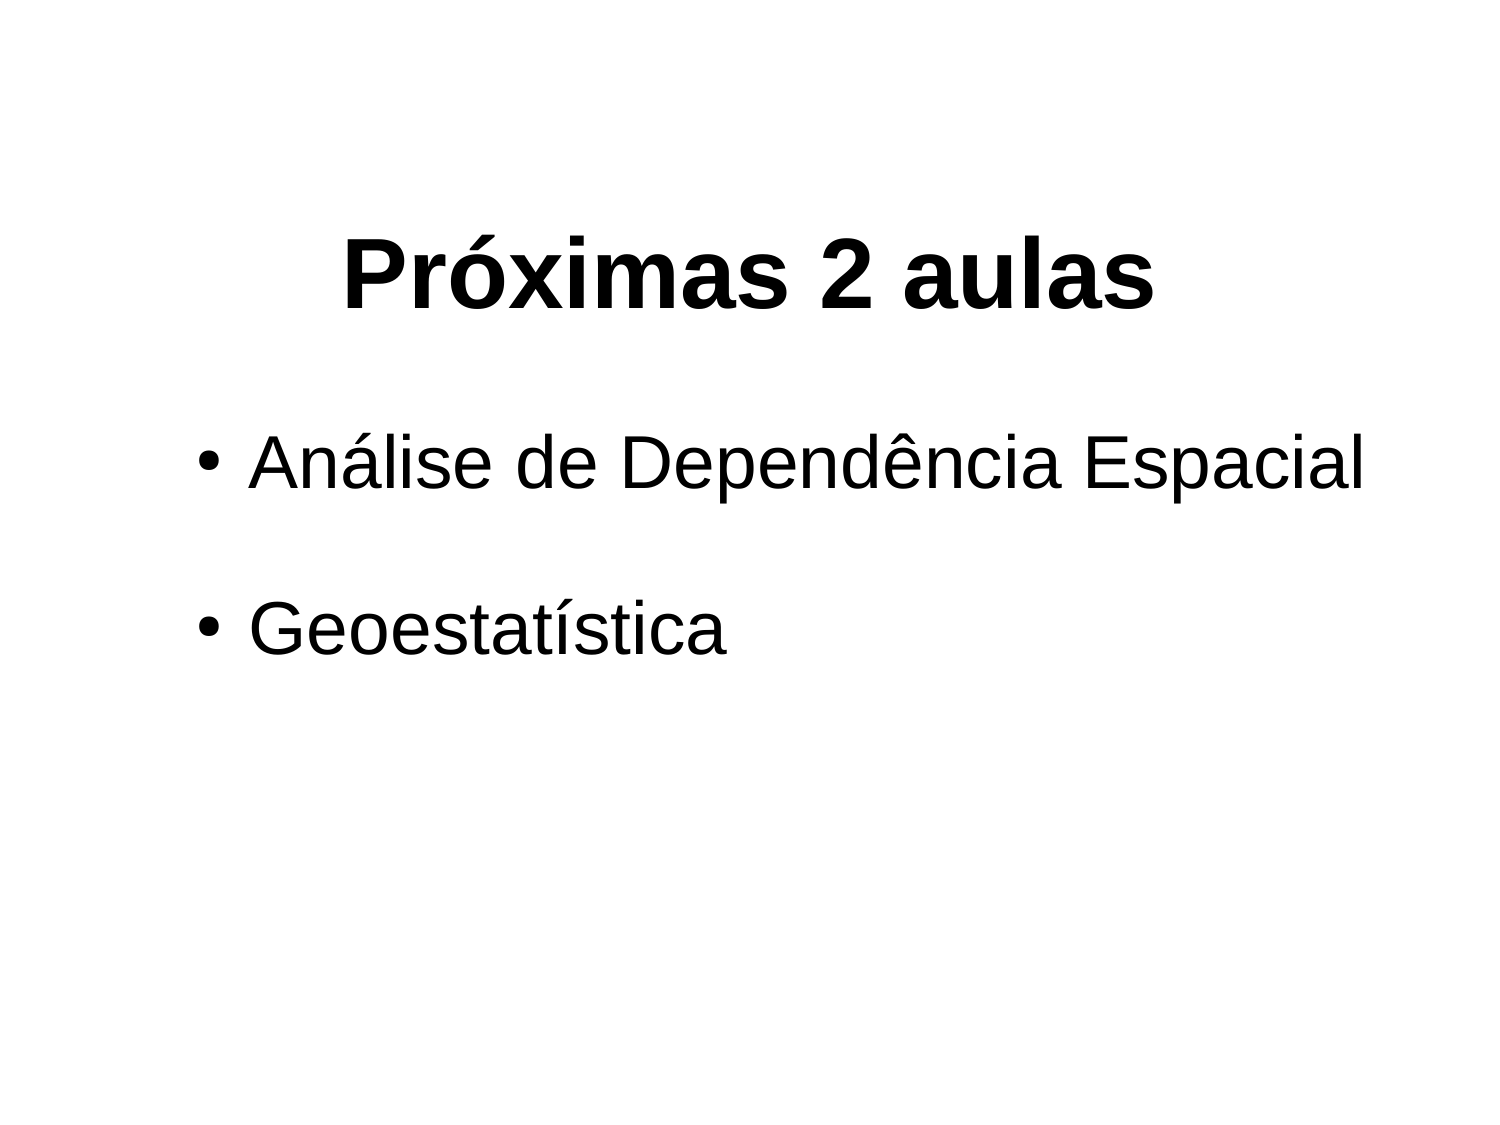

# Próximas 2 aulas
Análise de Dependência Espacial
Geoestatística